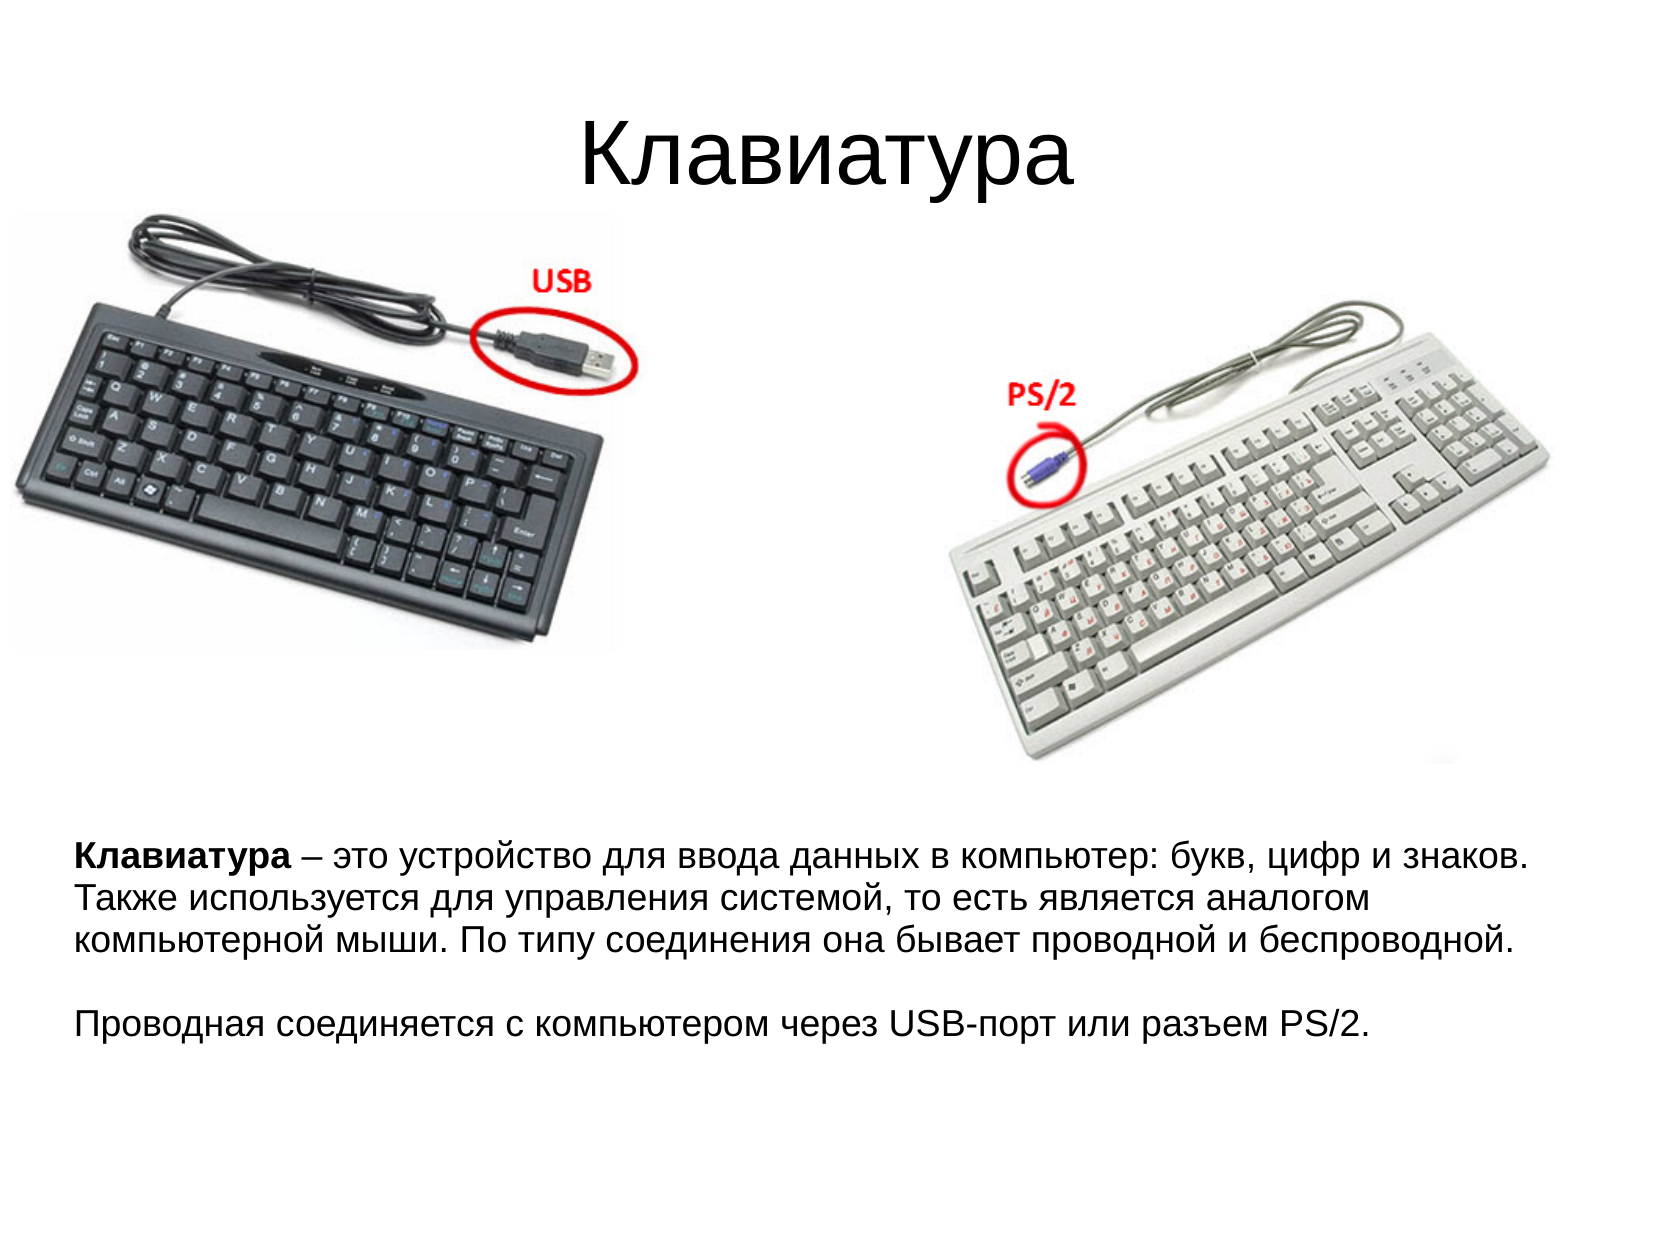

# Клавиатура
Клавиатура – это устройство для ввода данных в компьютер: букв, цифр и знаков. Также используется для управления системой, то есть является аналогом компьютерной мыши. По типу соединения она бывает проводной и беспроводной.
Проводная соединяется с компьютером через USB-порт или разъем PS/2.